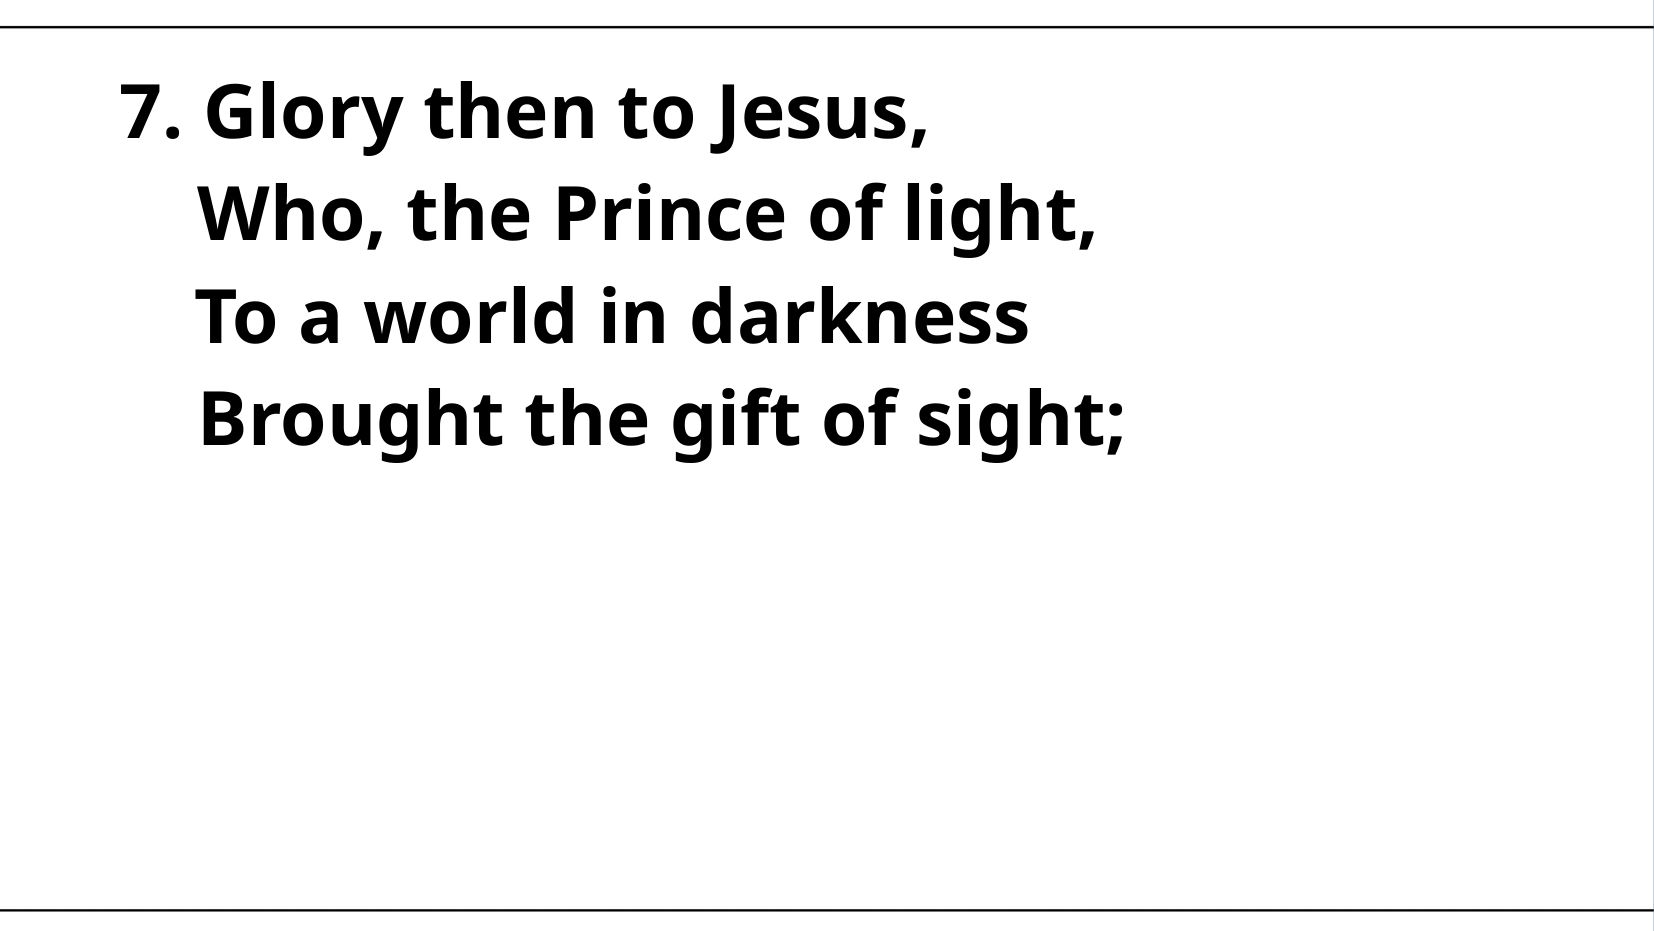

7. Glory then to Jesus,
 Who, the Prince of light,
To a world in darkness
 Brought the gift of sight;